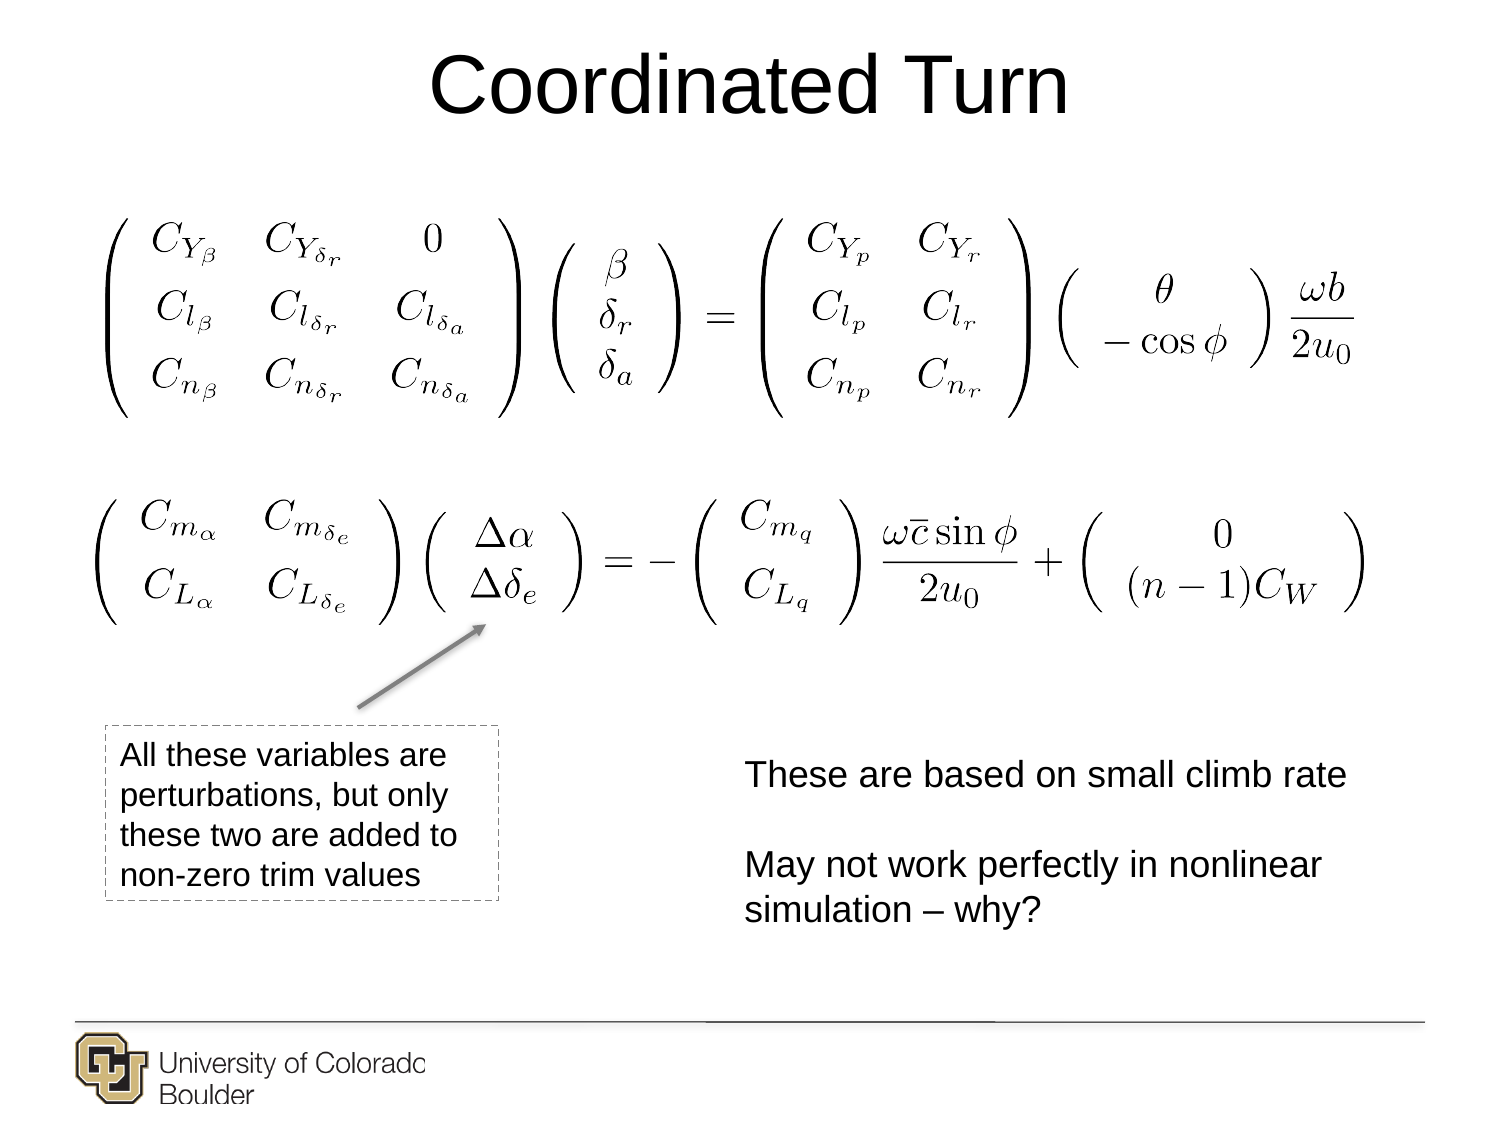

# Coordinated Turn
All these variables are perturbations, but only these two are added to non-zero trim values
These are based on small climb rate
May not work perfectly in nonlinear simulation – why?